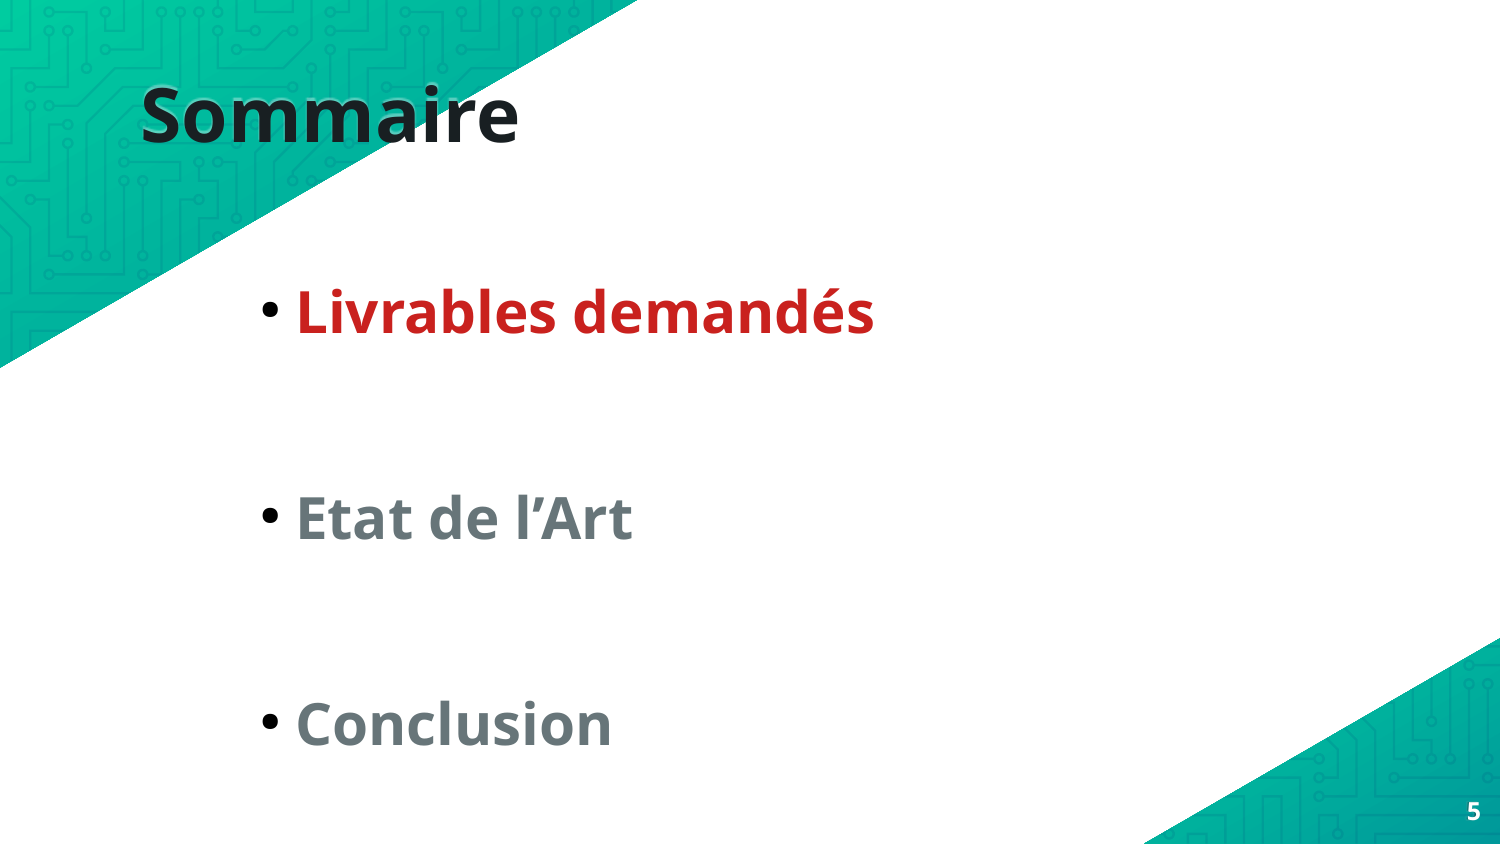

Sommaire
# Livrables demandés
Etat de l’Art
Conclusion